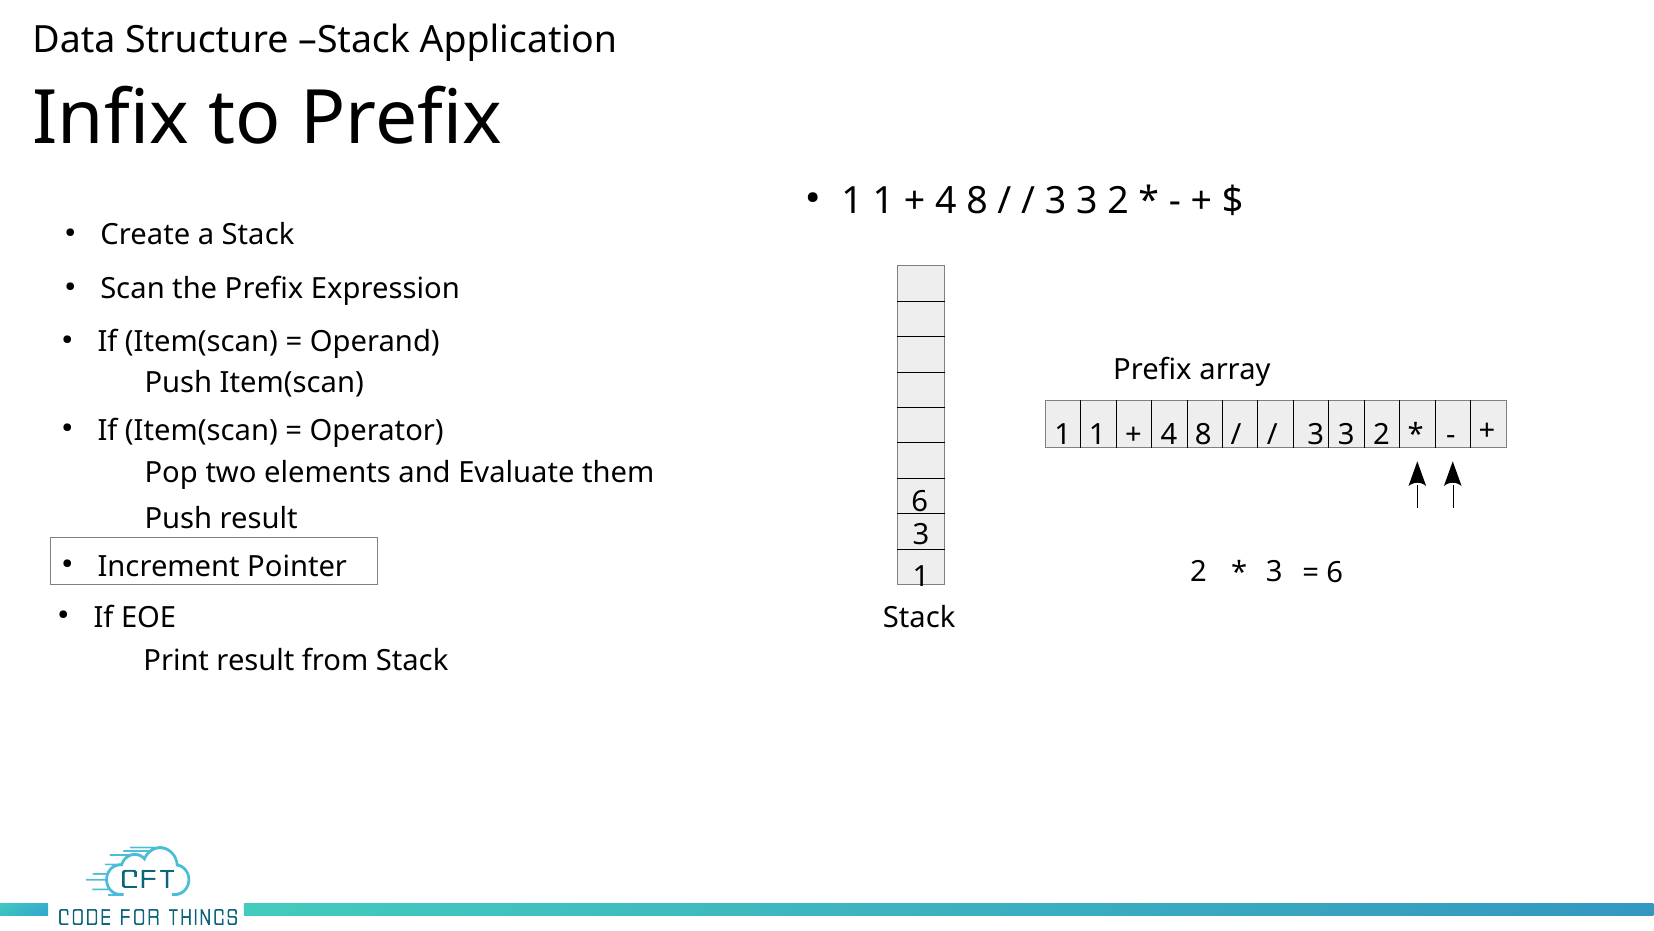

# Data Structure –Stack Application Infix to Prefix
1 1 + 4 8 / / 3 3 2 * - + $
Create a Stack
Scan the Prefix Expression
If (Item(scan) = Operand)
Prefix array
+
*
-
1
4
8
2
+
3
3
/
/
1
Push Item(scan)
If (Item(scan) = Operator)
Pop two elements and Evaluate them
6
Push result
3
Increment Pointer
2
3
*
= 6
1
If EOE
Stack
Print result from Stack